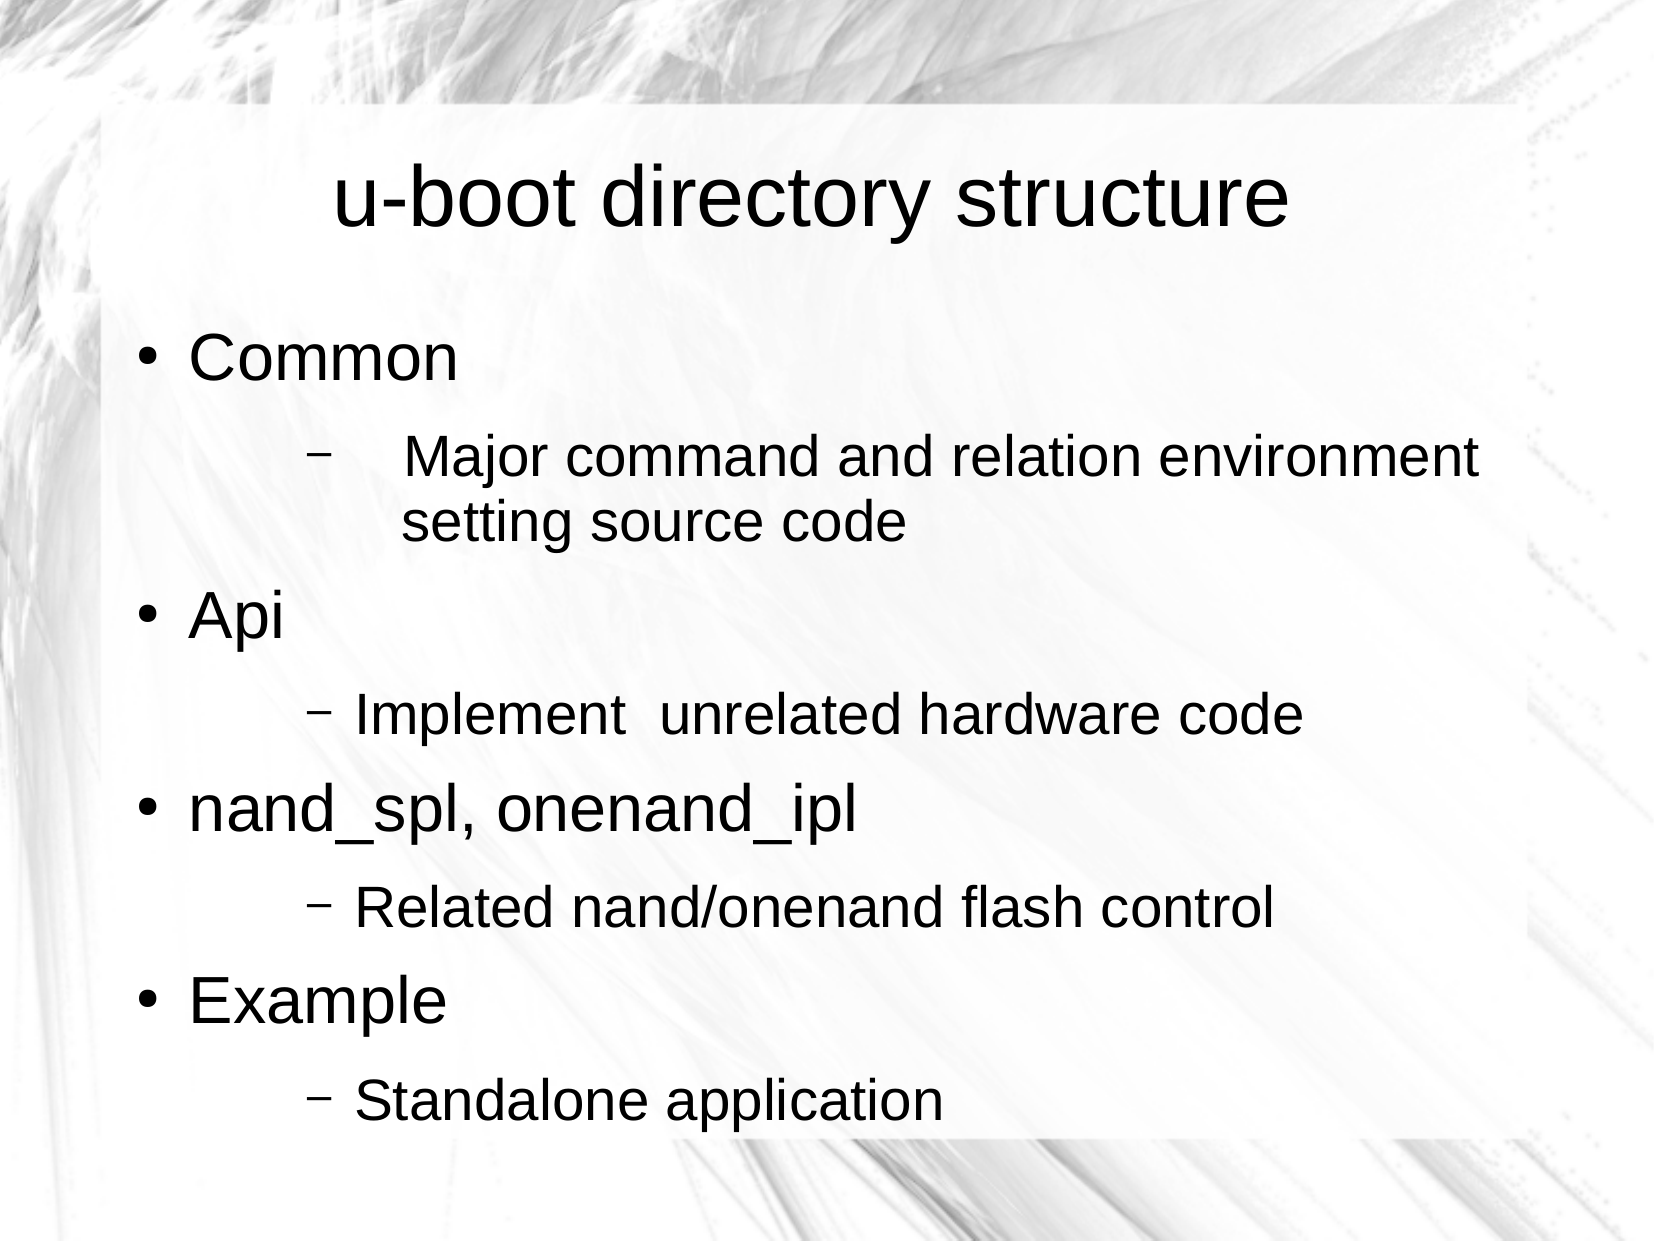

# u-boot directory structure
Common
 Major command and relation environment setting source code
Api
Implement unrelated hardware code
nand_spl, onenand_ipl
Related nand/onenand flash control
Example
Standalone application